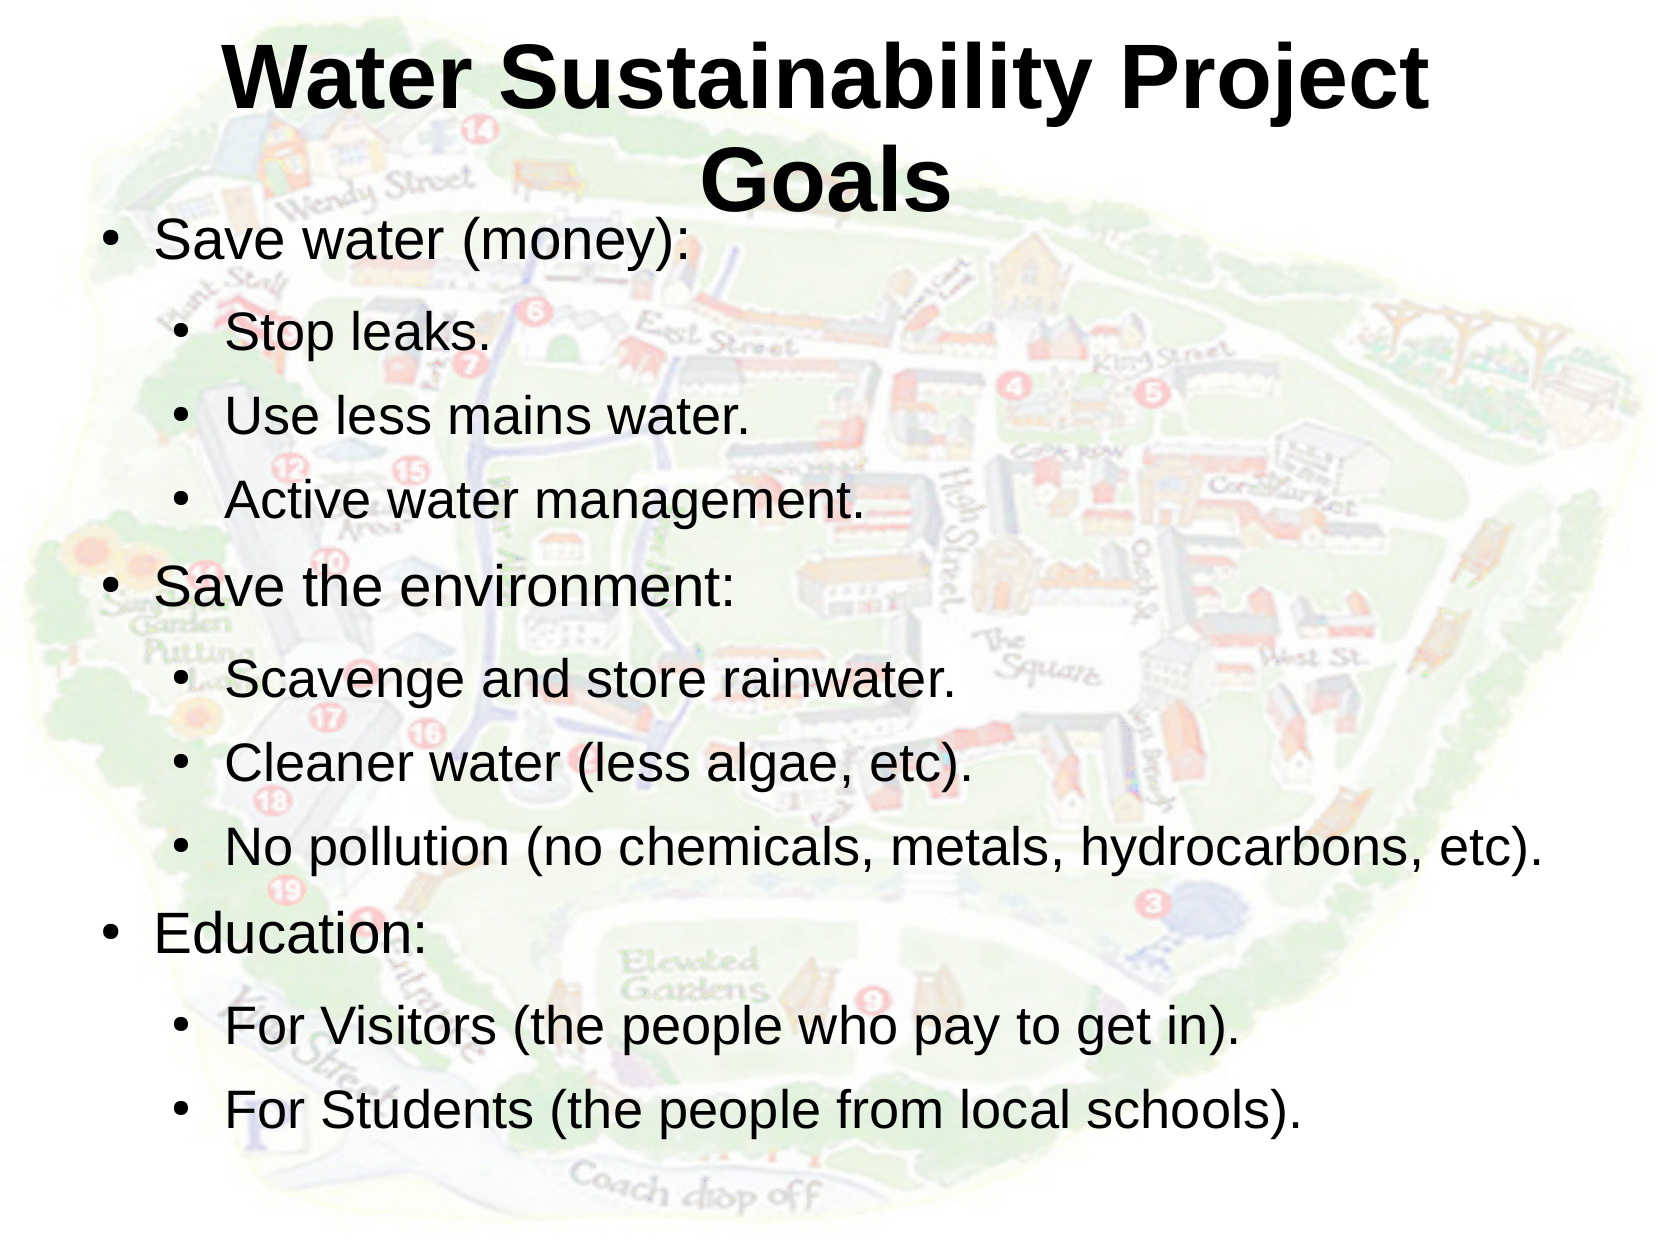

# Water Sustainability Project Goals
Save water (money):
Stop leaks.
Use less mains water.
Active water management.
Save the environment:
Scavenge and store rainwater.
Cleaner water (less algae, etc).
No pollution (no chemicals, metals, hydrocarbons, etc).
Education:
For Visitors (the people who pay to get in).
For Students (the people from local schools).